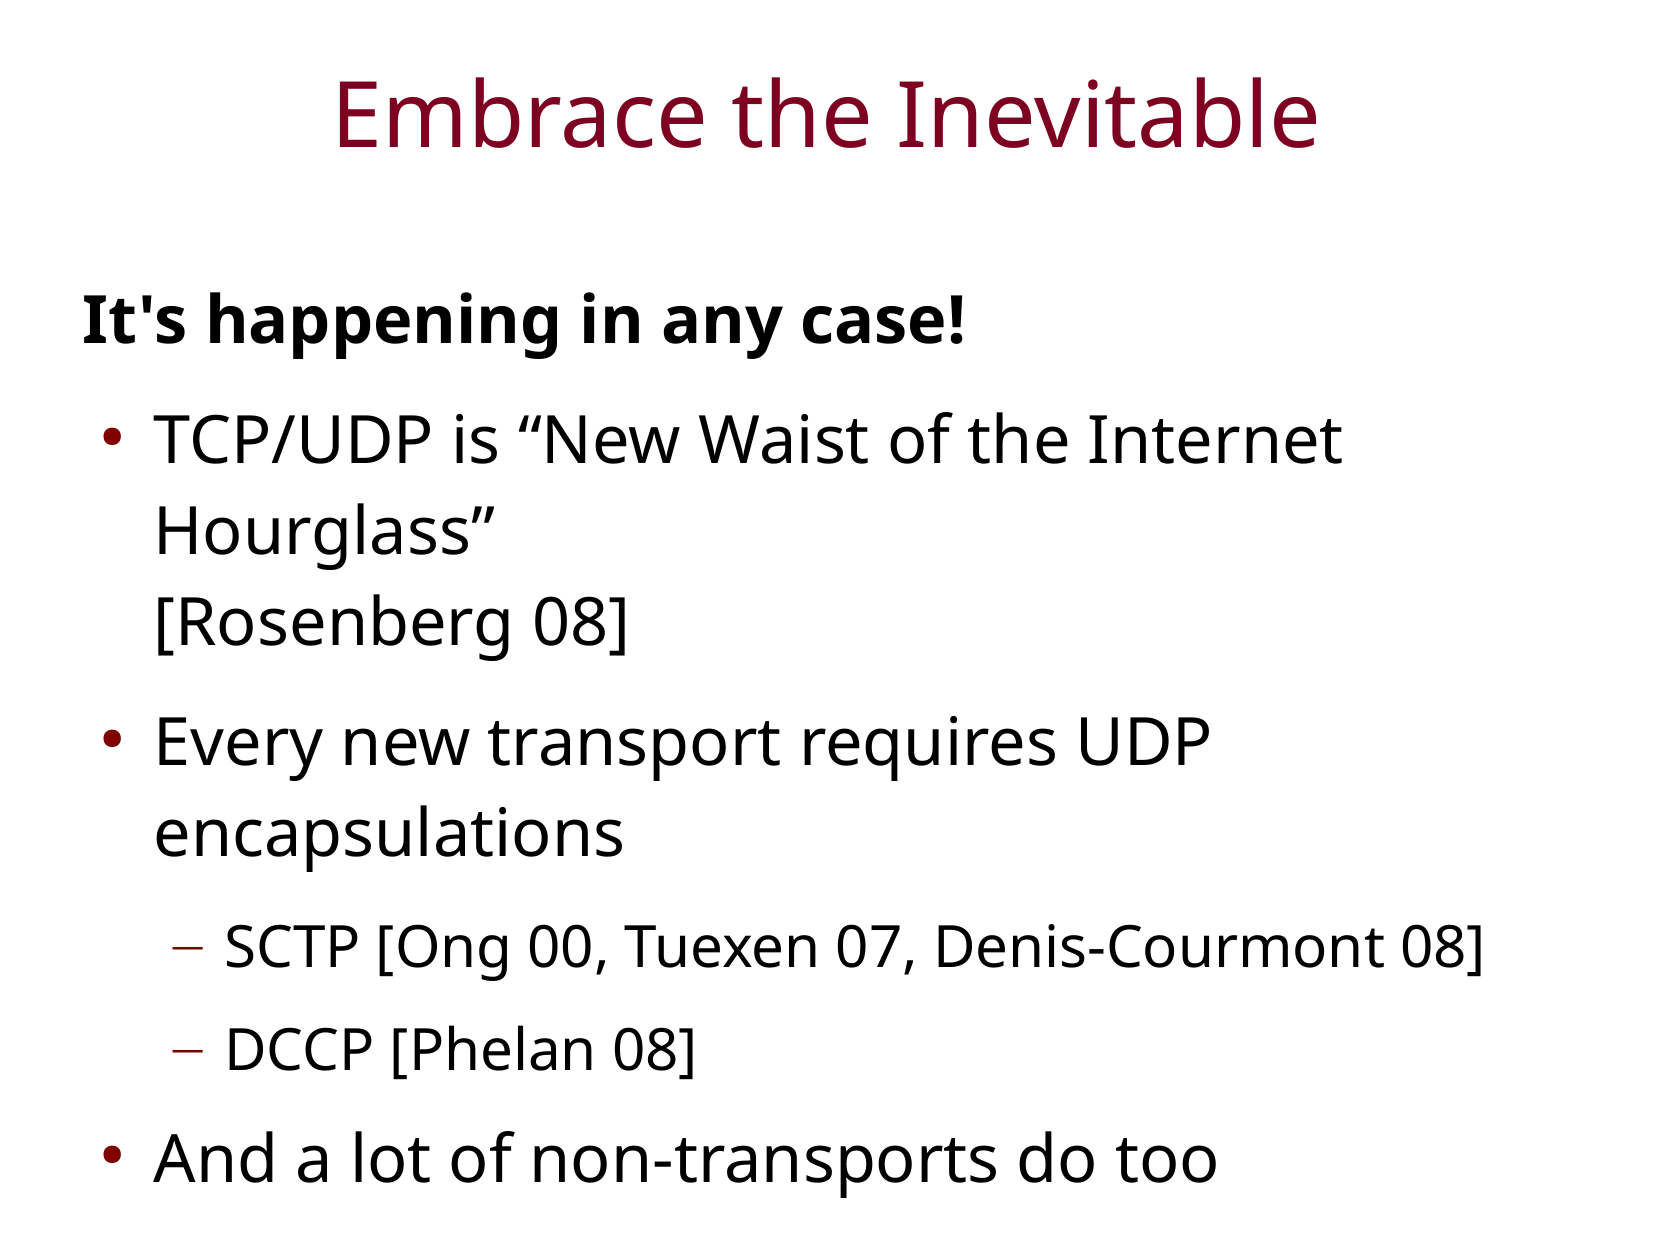

# Embrace the Inevitable
It's happening in any case!
TCP/UDP is “New Waist of the Internet Hourglass”
[Rosenberg 08]
Every new transport requires UDP encapsulations
SCTP [Ong 00, Tuexen 07, Denis-Courmont 08]
DCCP [Phelan 08]
And a lot of non-transports do too
IPSEC [RFC 3947/3948], Mobile IP [RFC 3519],
Teredo [RFC 4380], …
...but the new model also has technical benefits...